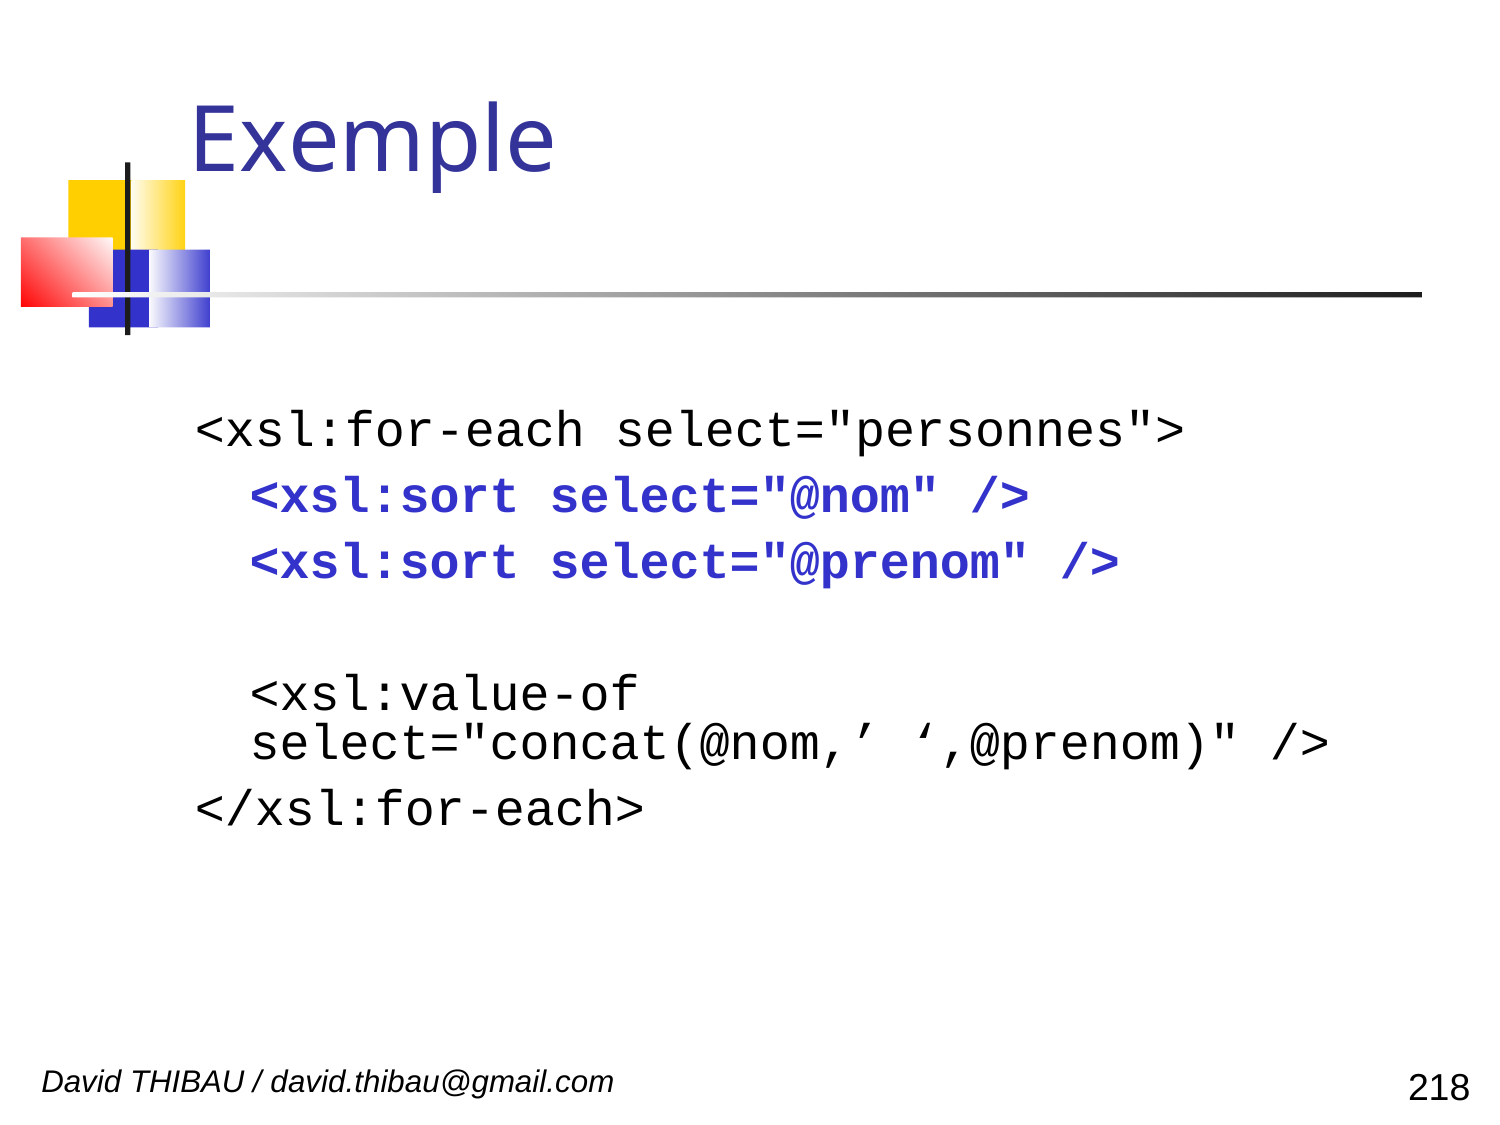

# Exemple
<xsl:for-each select="personnes">
	<xsl:sort select="@nom" />
	<xsl:sort select="@prenom" />
	<xsl:value-of
select="concat(@nom,’ ‘,@prenom)" />
</xsl:for-each>